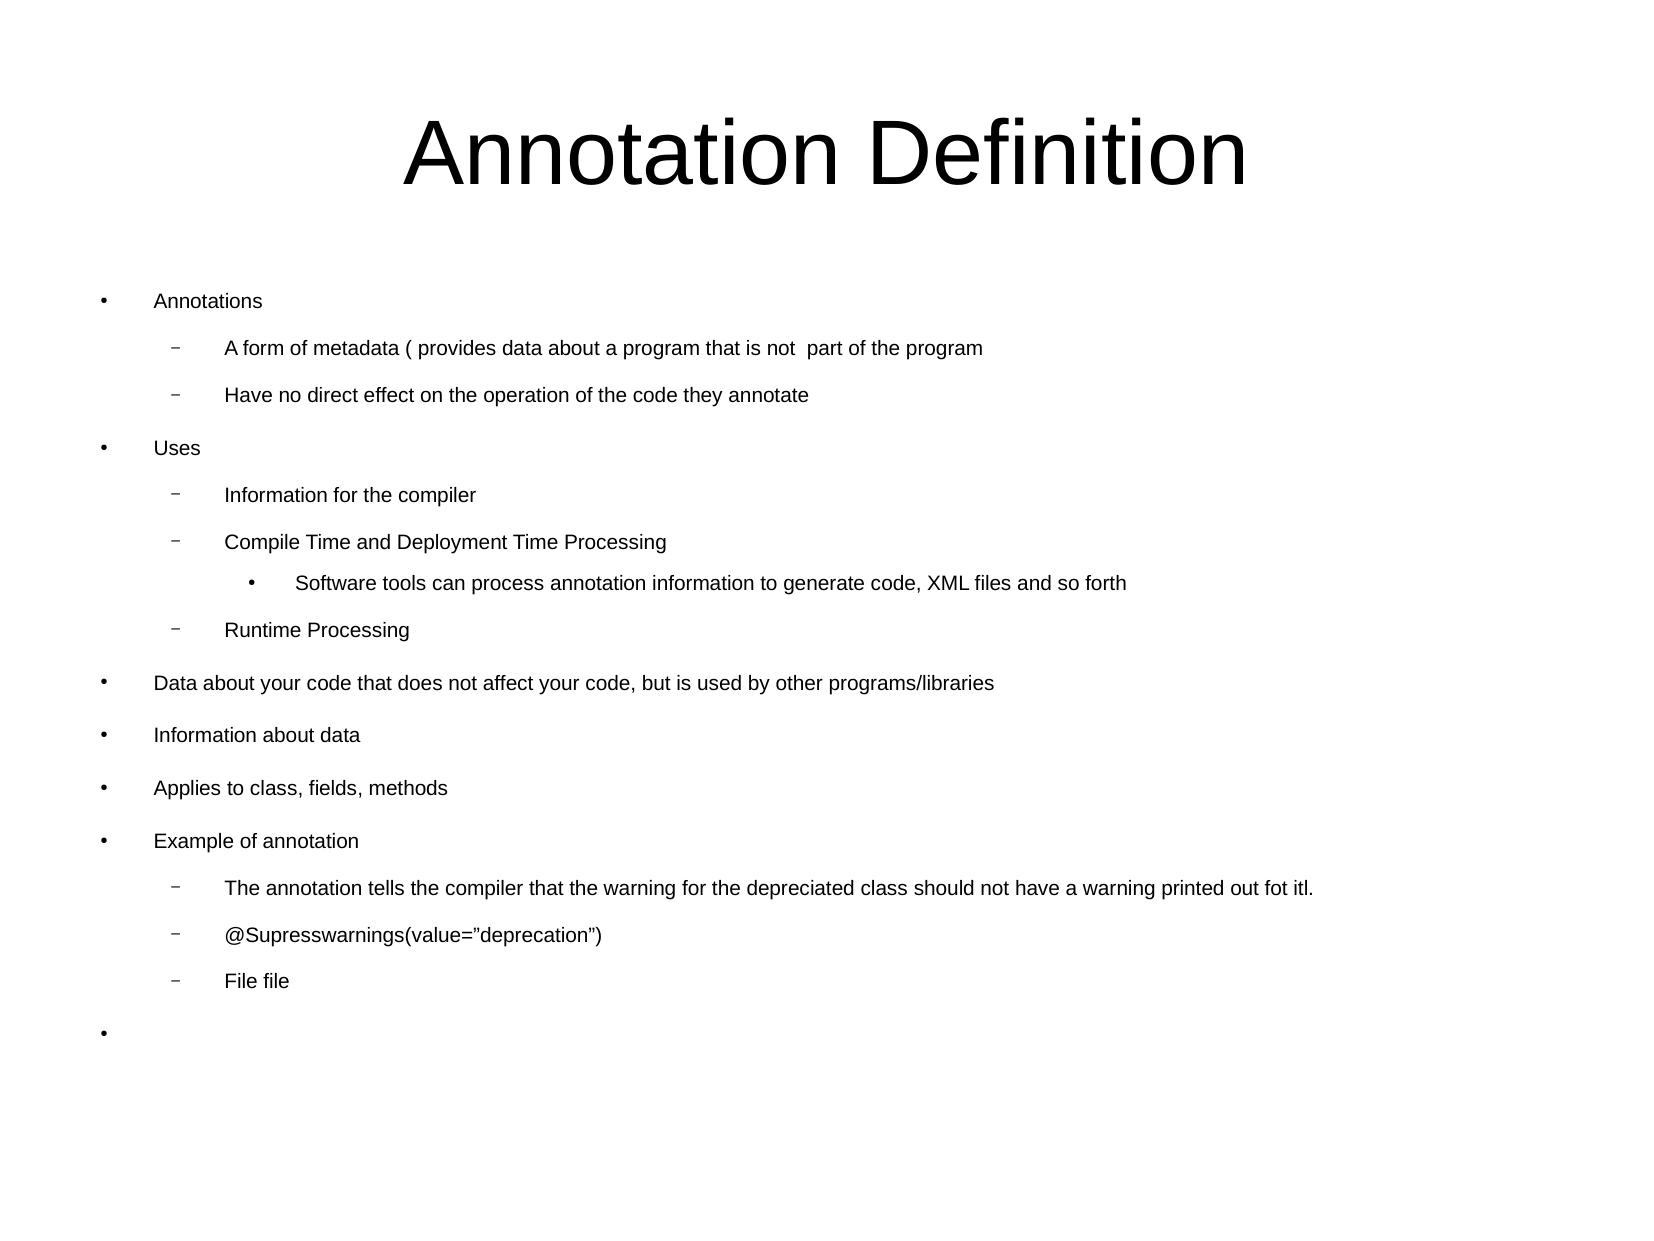

# Annotation Definition
Annotations
A form of metadata ( provides data about a program that is not part of the program
Have no direct effect on the operation of the code they annotate
Uses
Information for the compiler
Compile Time and Deployment Time Processing
Software tools can process annotation information to generate code, XML files and so forth
Runtime Processing
Data about your code that does not affect your code, but is used by other programs/libraries
Information about data
Applies to class, fields, methods
Example of annotation
The annotation tells the compiler that the warning for the depreciated class should not have a warning printed out fot itl.
@Supresswarnings(value=”deprecation”)
File file